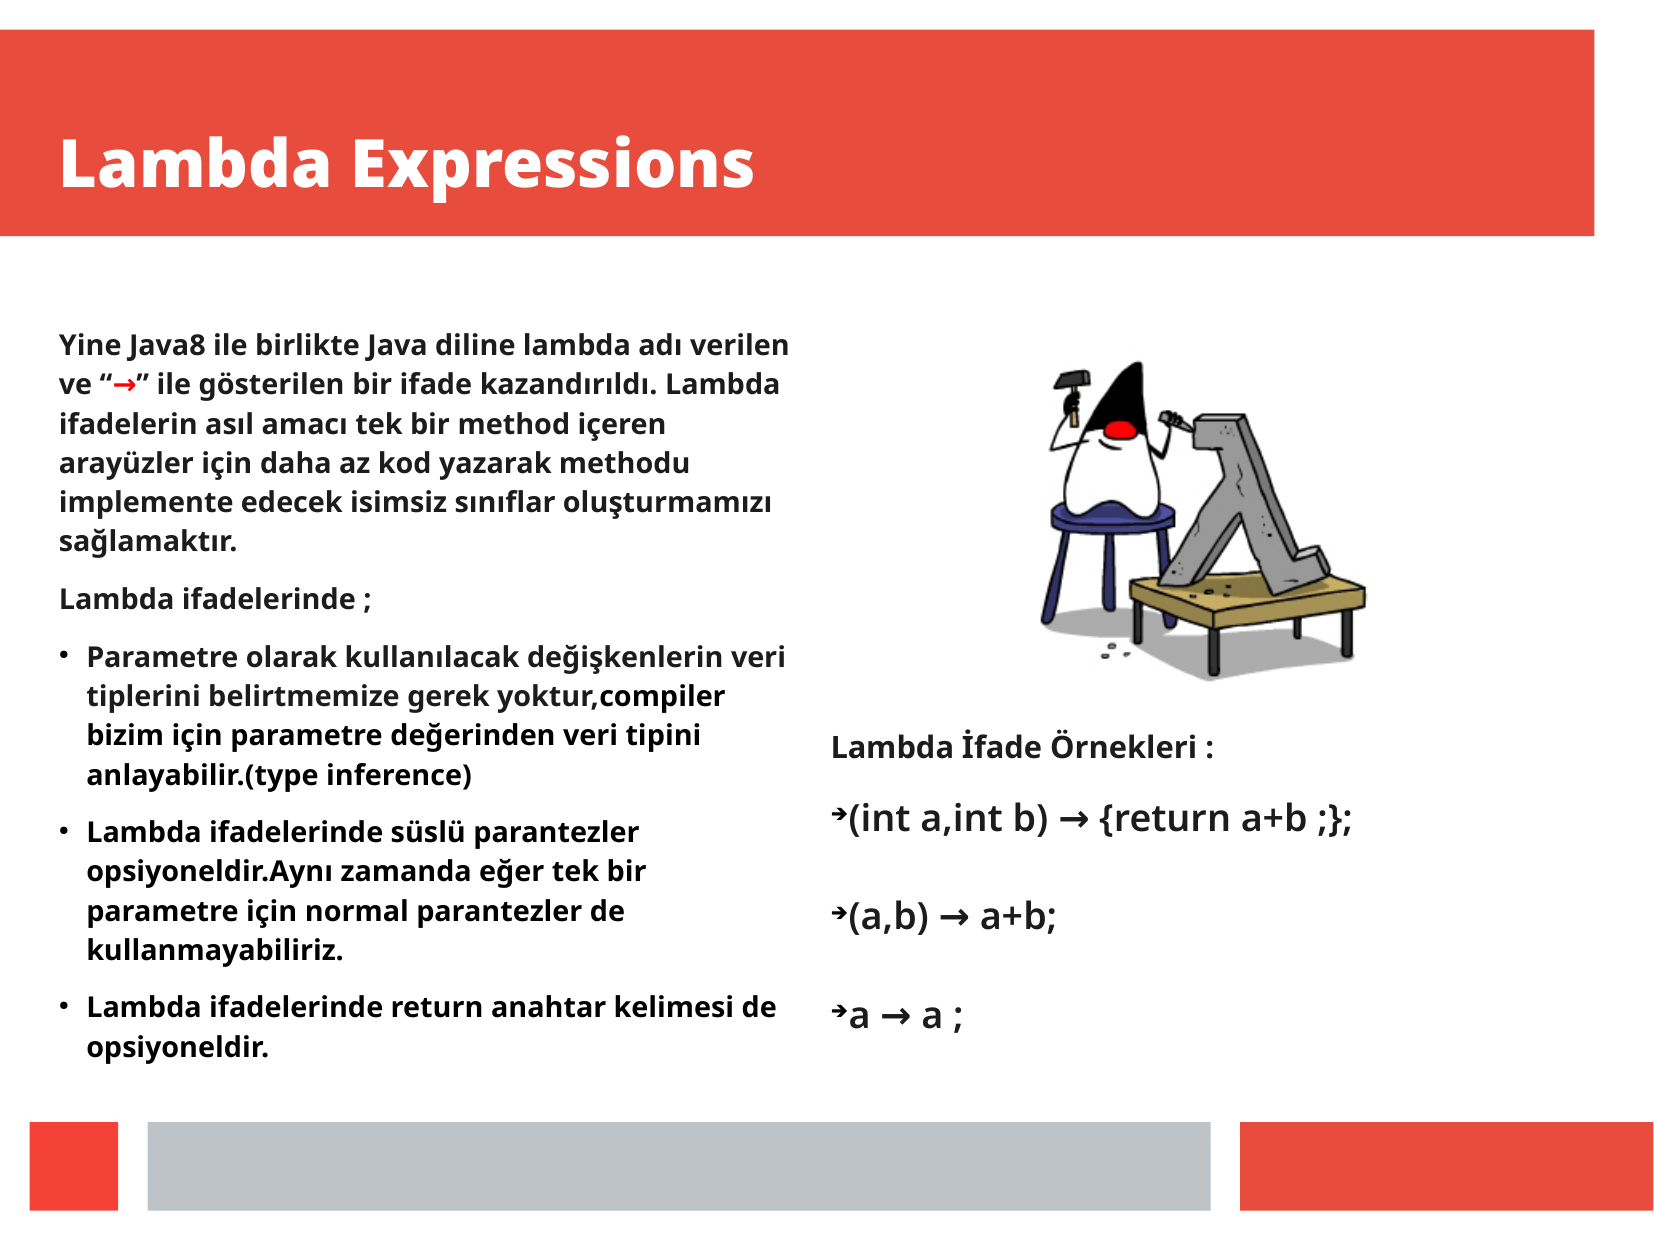

# Lambda Expressions
Yine Java8 ile birlikte Java diline lambda adı verilen ve “→” ile gösterilen bir ifade kazandırıldı. Lambda ifadelerin asıl amacı tek bir method içeren arayüzler için daha az kod yazarak methodu implemente edecek isimsiz sınıflar oluşturmamızı sağlamaktır.
Lambda ifadelerinde ;
Parametre olarak kullanılacak değişkenlerin veri tiplerini belirtmemize gerek yoktur,compiler bizim için parametre değerinden veri tipini anlayabilir.(type inference)
Lambda ifadelerinde süslü parantezler opsiyoneldir.Aynı zamanda eğer tek bir parametre için normal parantezler de kullanmayabiliriz.
Lambda ifadelerinde return anahtar kelimesi de opsiyoneldir.
Lambda İfade Örnekleri :
(int a,int b) → {return a+b ;};
(a,b) → a+b;
a → a ;